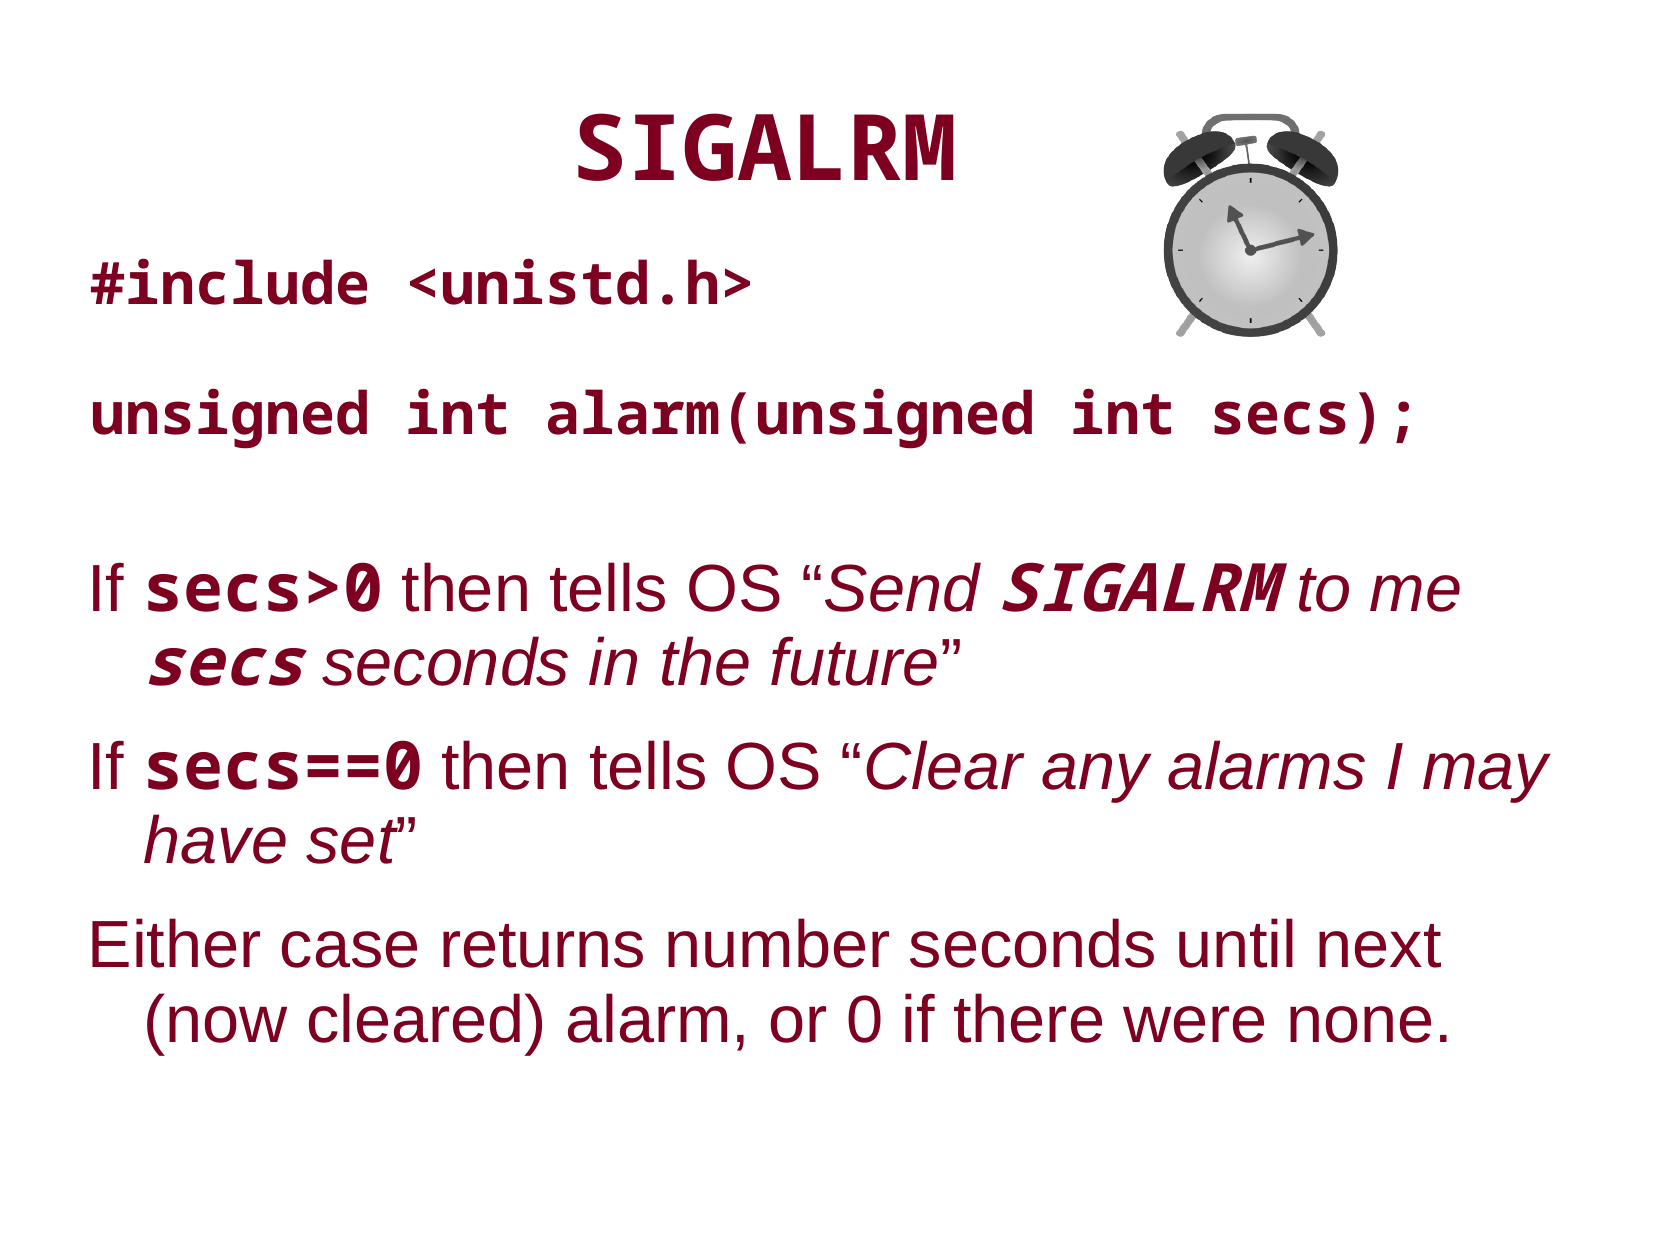

# SIGALRM
#include <unistd.h>
unsigned int alarm(unsigned int secs);
If secs>0 then tells OS “Send SIGALRM to me secs seconds in the future”
If secs==0 then tells OS “Clear any alarms I may have set”
Either case returns number seconds until next (now cleared) alarm, or 0 if there were none.